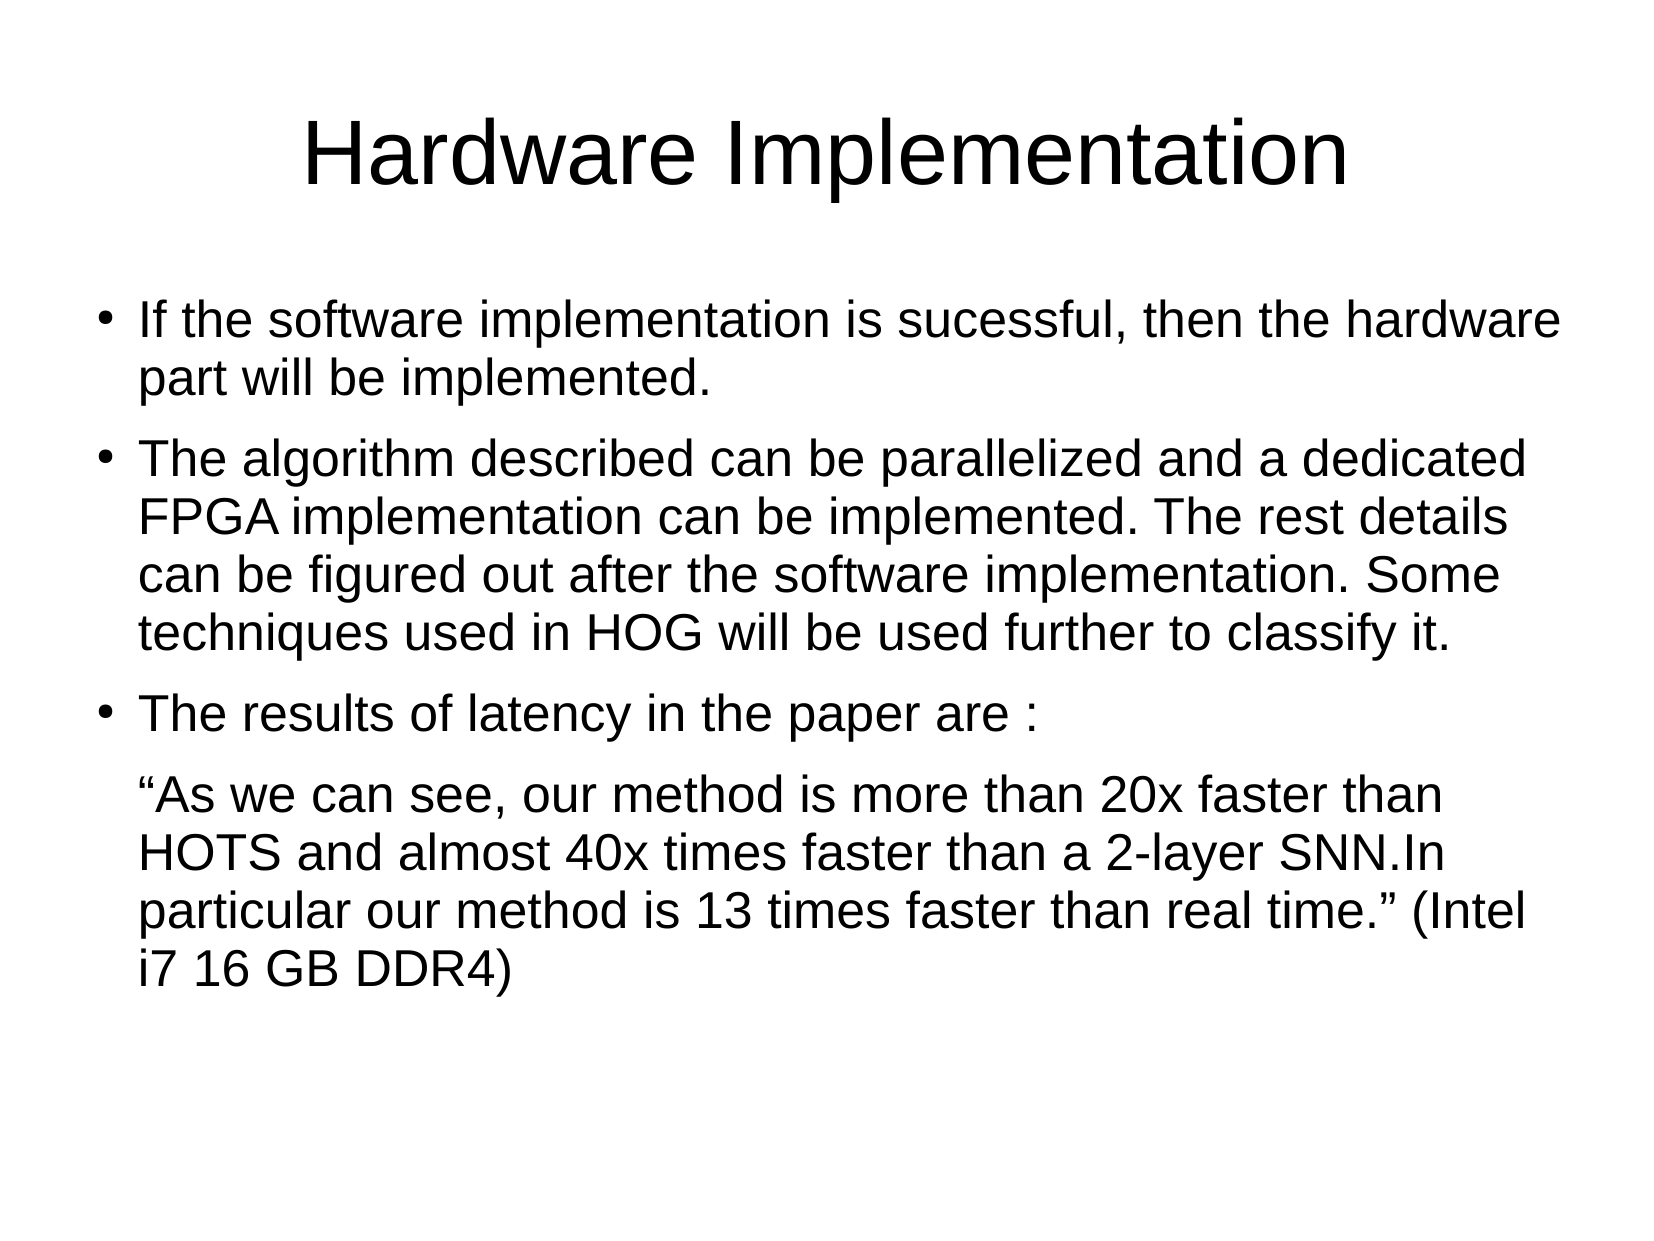

# Hardware Implementation
If the software implementation is sucessful, then the hardware part will be implemented.
The algorithm described can be parallelized and a dedicated FPGA implementation can be implemented. The rest details can be figured out after the software implementation. Some techniques used in HOG will be used further to classify it.
The results of latency in the paper are :
“As we can see, our method is more than 20x faster than HOTS and almost 40x times faster than a 2-layer SNN.In particular our method is 13 times faster than real time.” (Intel i7 16 GB DDR4)